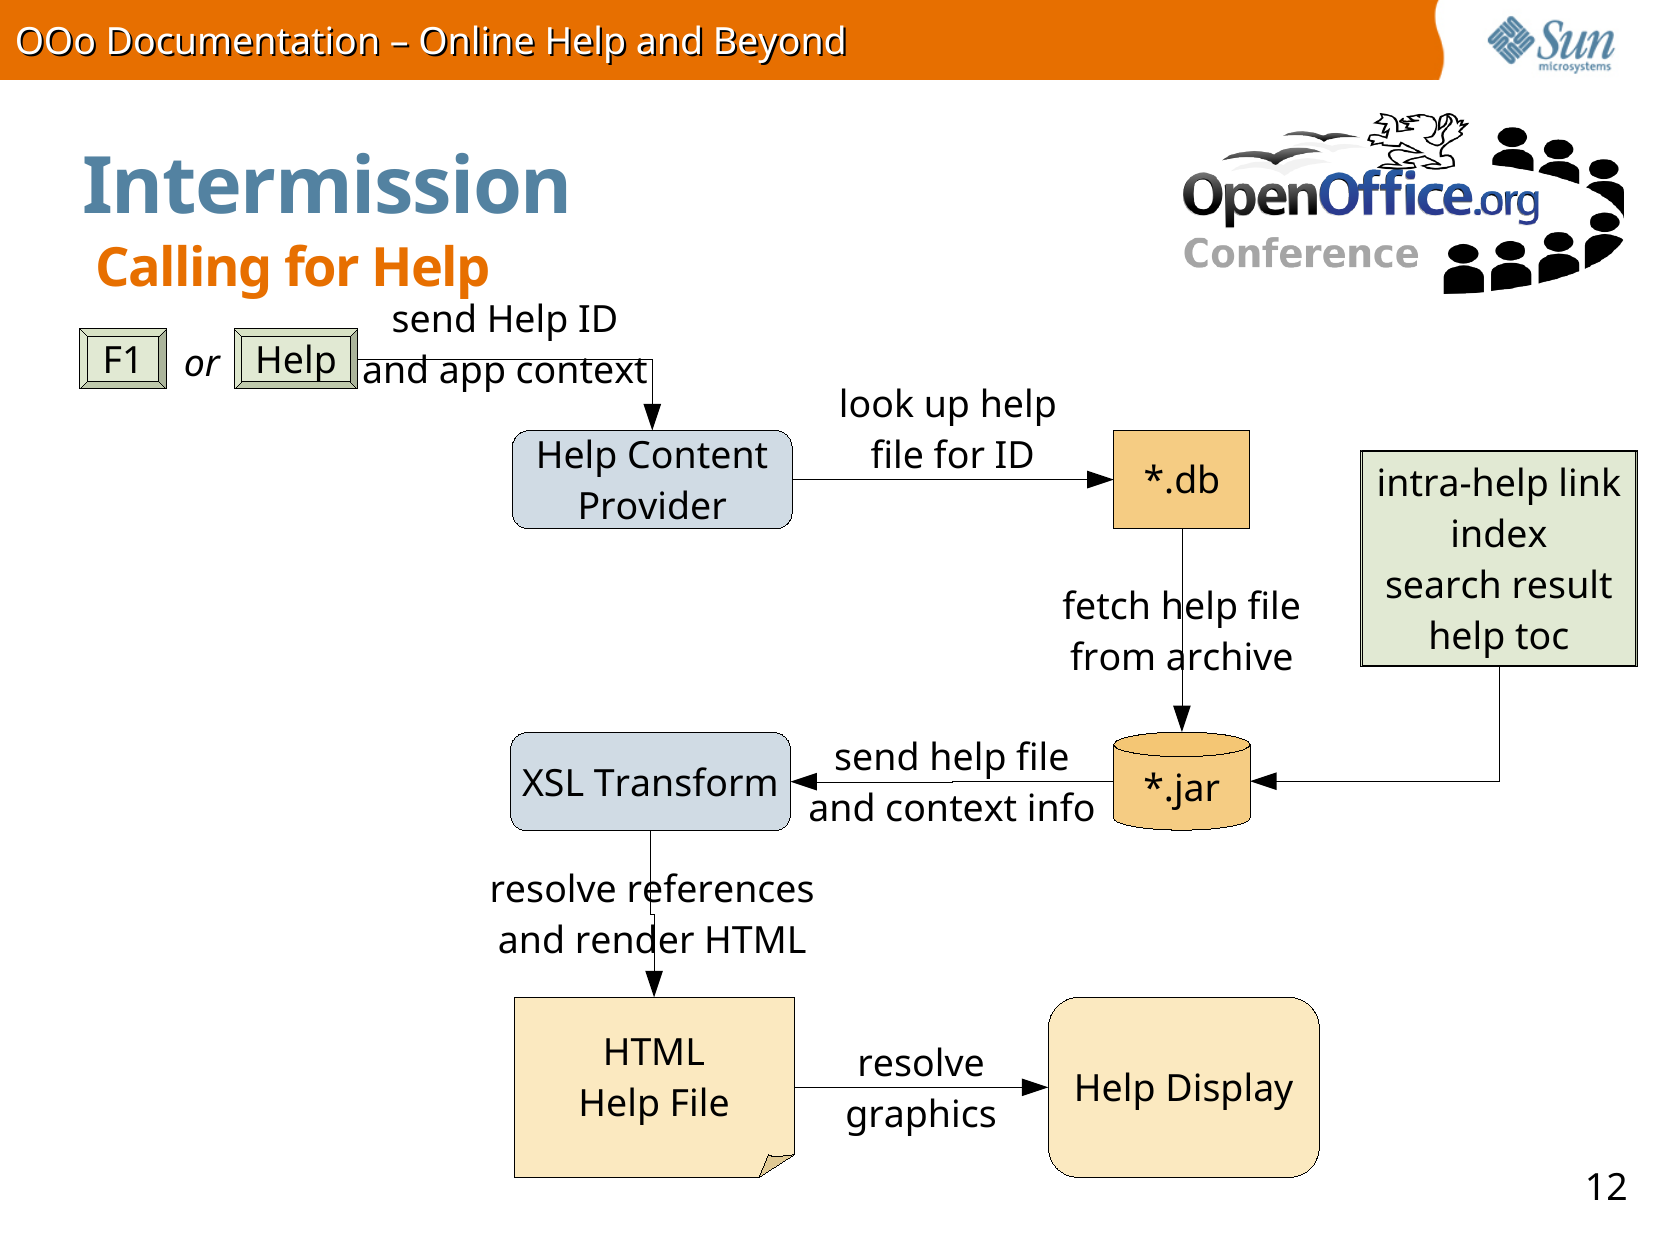

# Intermission Calling for Help
F1
or
Help
Help Content
Provider
*.db
intra-help link
index
search result
help toc
*.jar
XSL Transform
HTML
Help File
Help Display